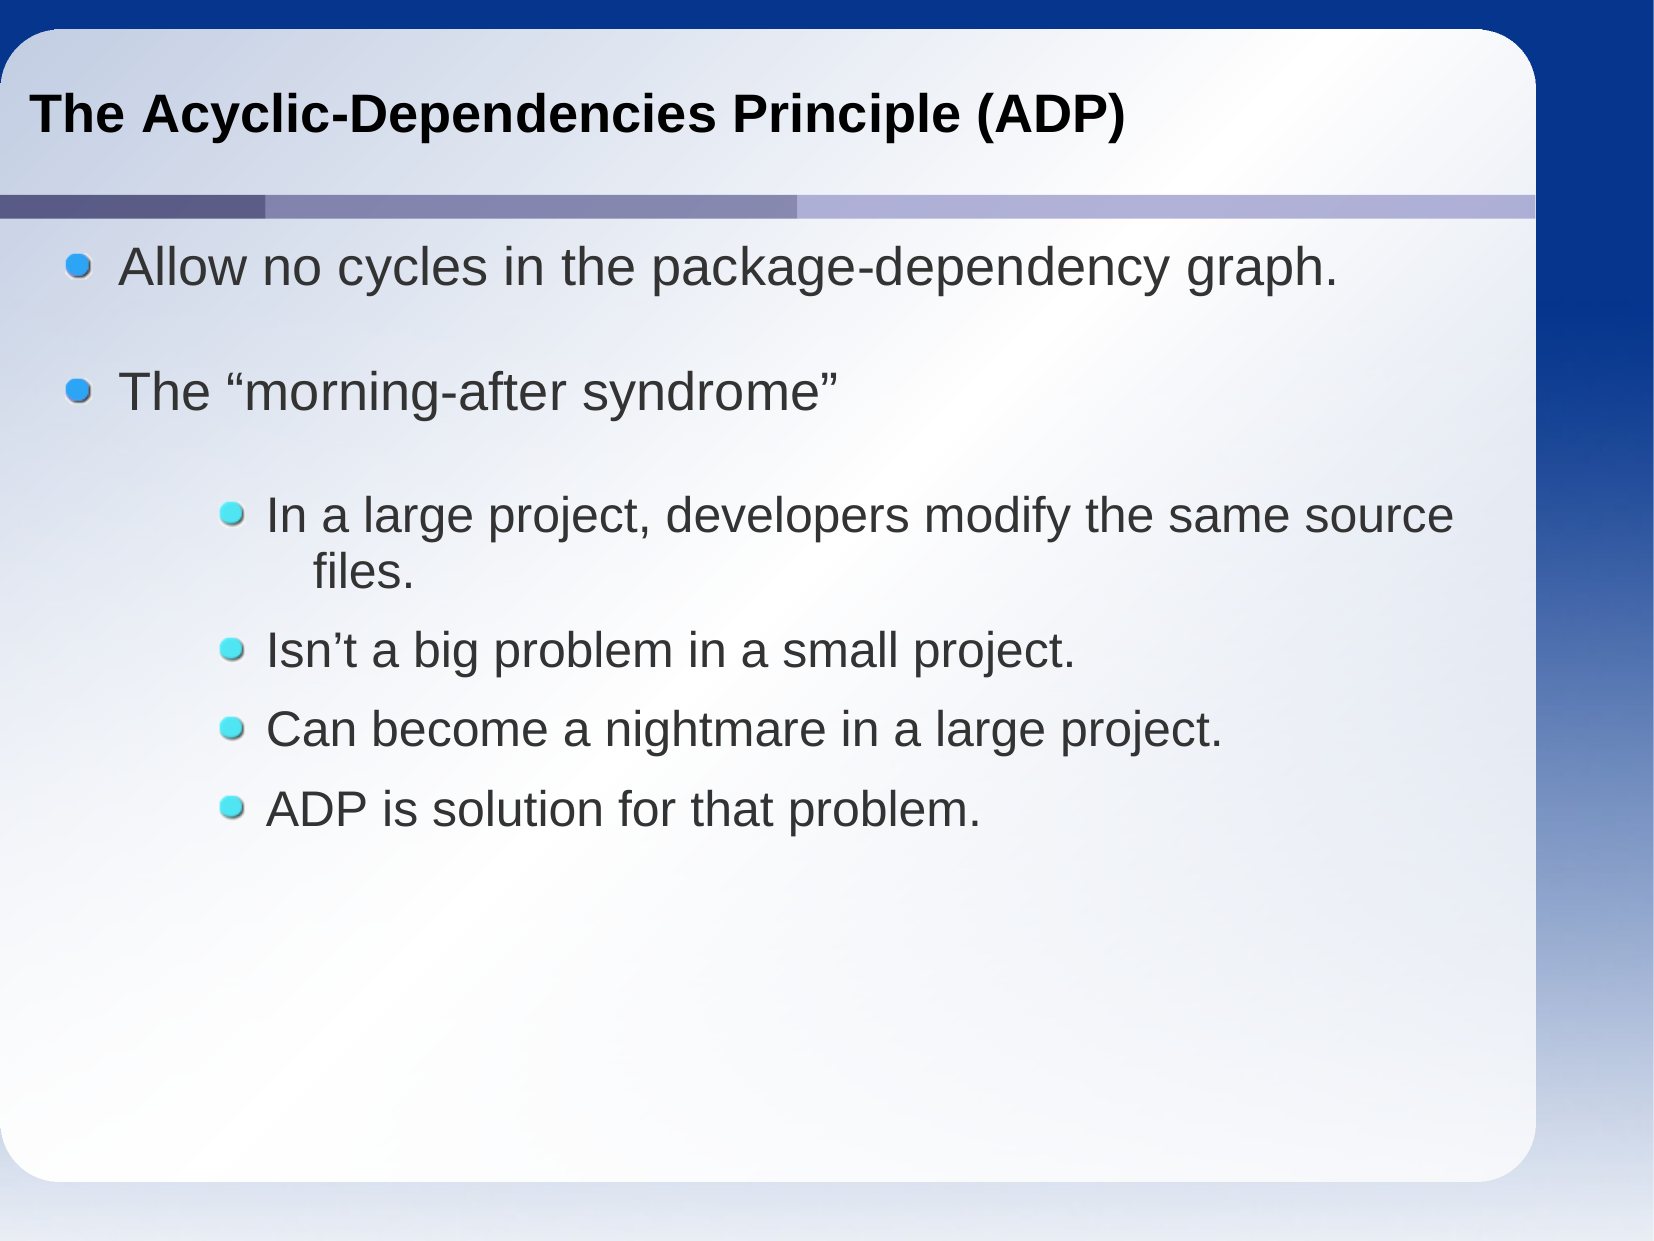

# The Acyclic-Dependencies Principle (ADP)
Allow no cycles in the package-dependency graph.
The “morning-after syndrome”
In a large project, developers modify the same source files.
Isn’t a big problem in a small project.
Can become a nightmare in a large project.
ADP is solution for that problem.